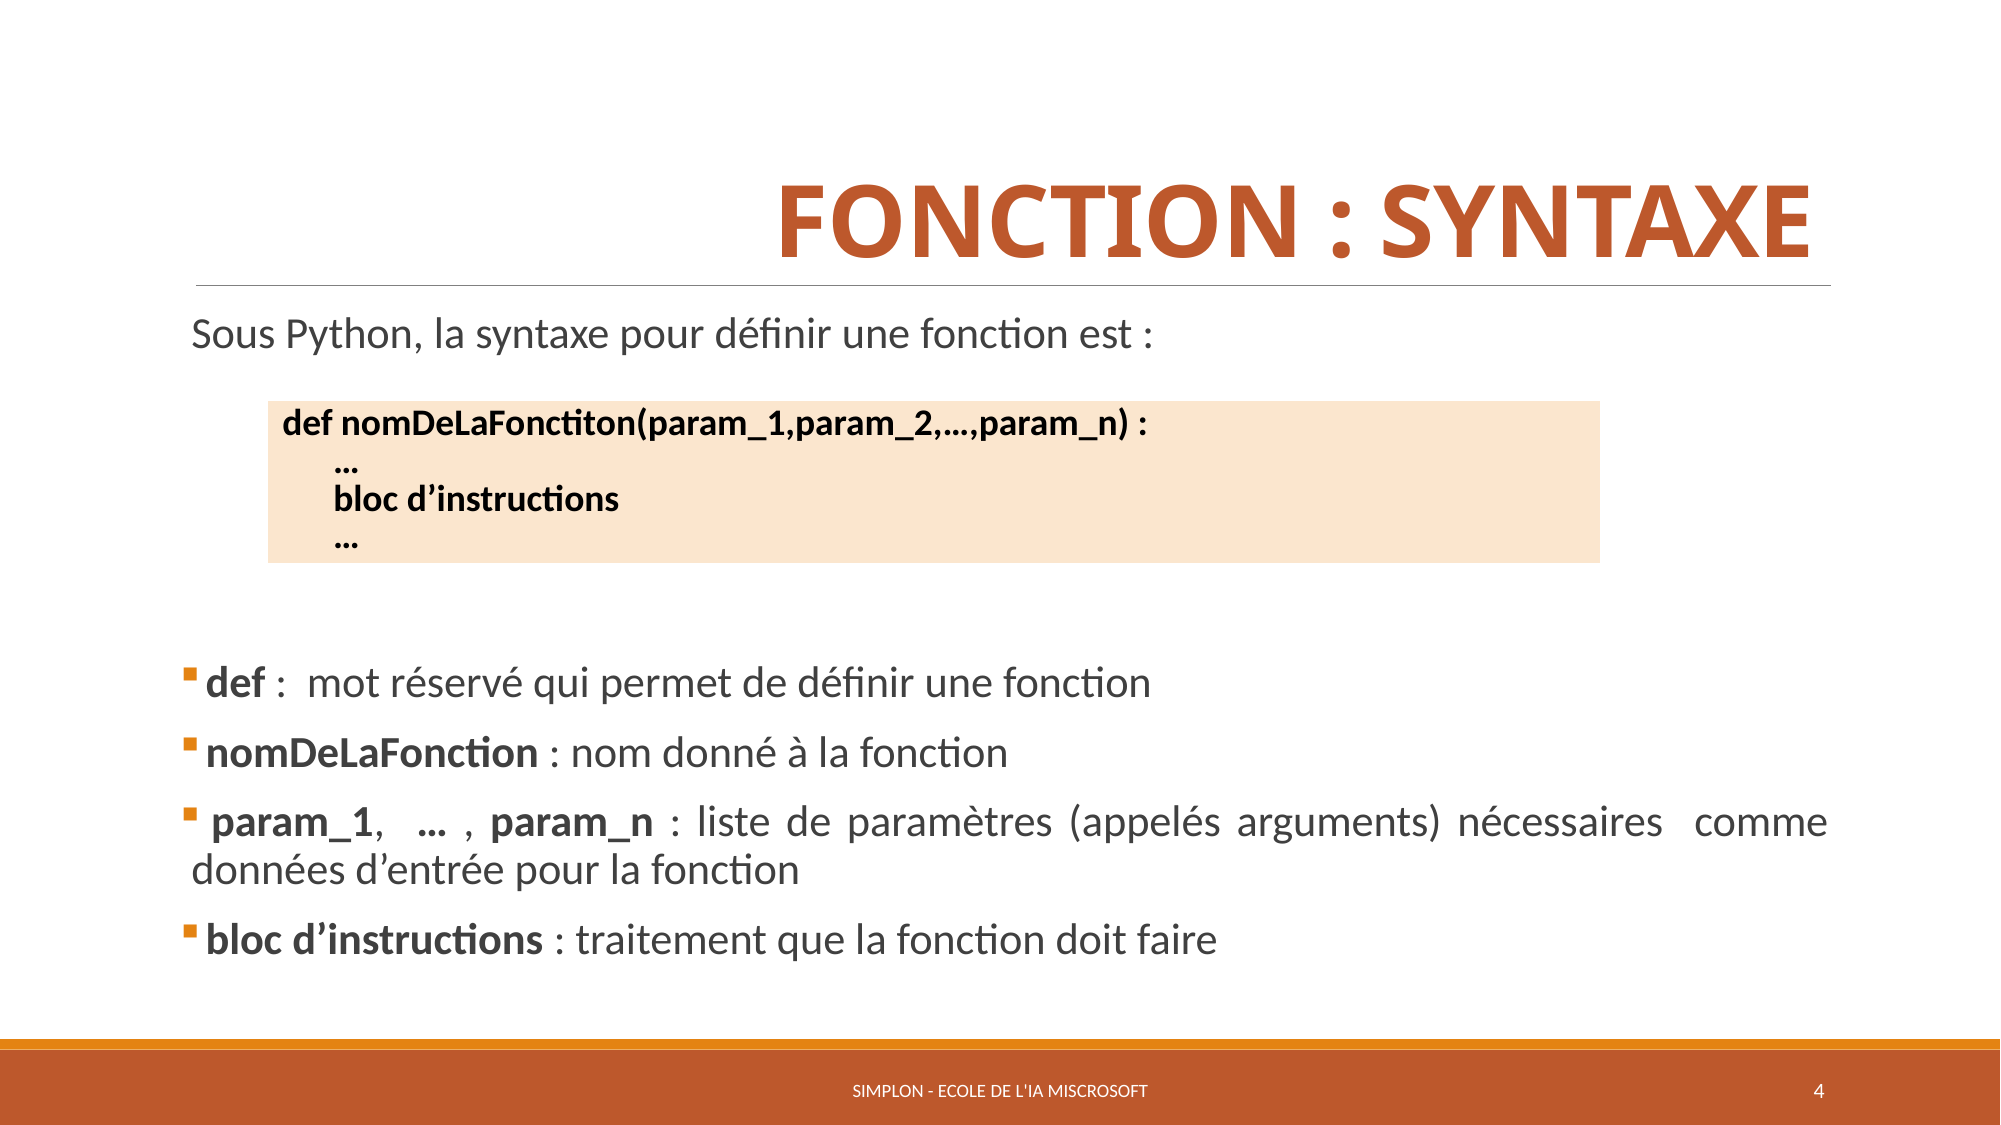

FONCTION : SYNTAXE
Sous Python, la syntaxe pour définir une fonction est :
 def : mot réservé qui permet de définir une fonction
 nomDeLaFonction : nom donné à la fonction
 param_1, … , param_n : liste de paramètres (appelés arguments) nécessaires comme données d’entrée pour la fonction
 bloc d’instructions : traitement que la fonction doit faire
| def nomDeLaFonctiton(param\_1,param\_2,…,param\_n) : … bloc d’instructions … |
| --- |
Simplon - Ecole de l'IA Miscrosoft